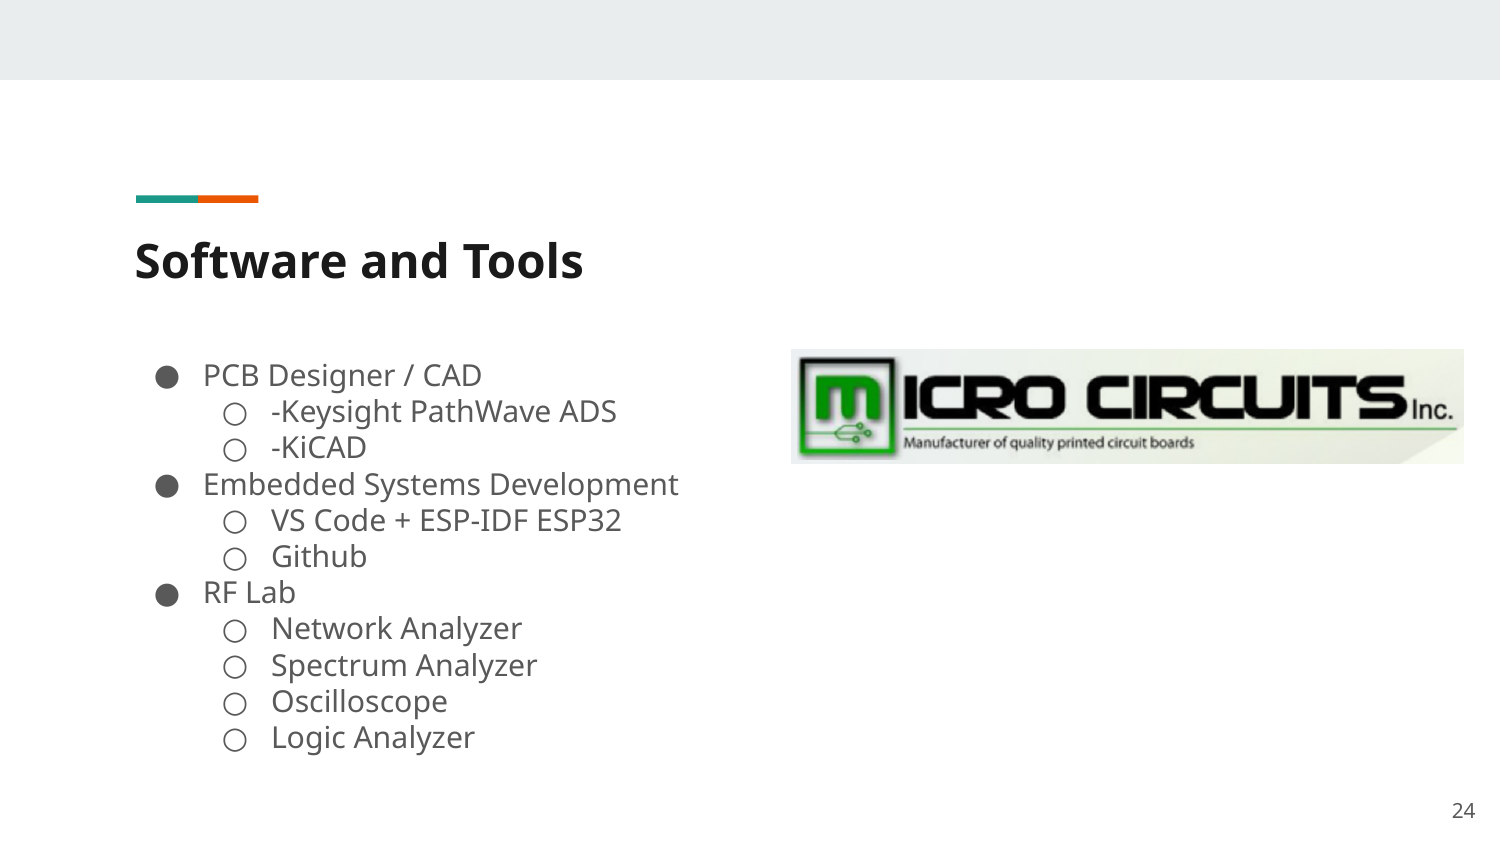

# Software and Tools
PCB Designer / CAD
-Keysight PathWave ADS
-KiCAD
Embedded Systems Development
VS Code + ESP-IDF ESP32
Github
RF Lab
Network Analyzer
Spectrum Analyzer
Oscilloscope
Logic Analyzer